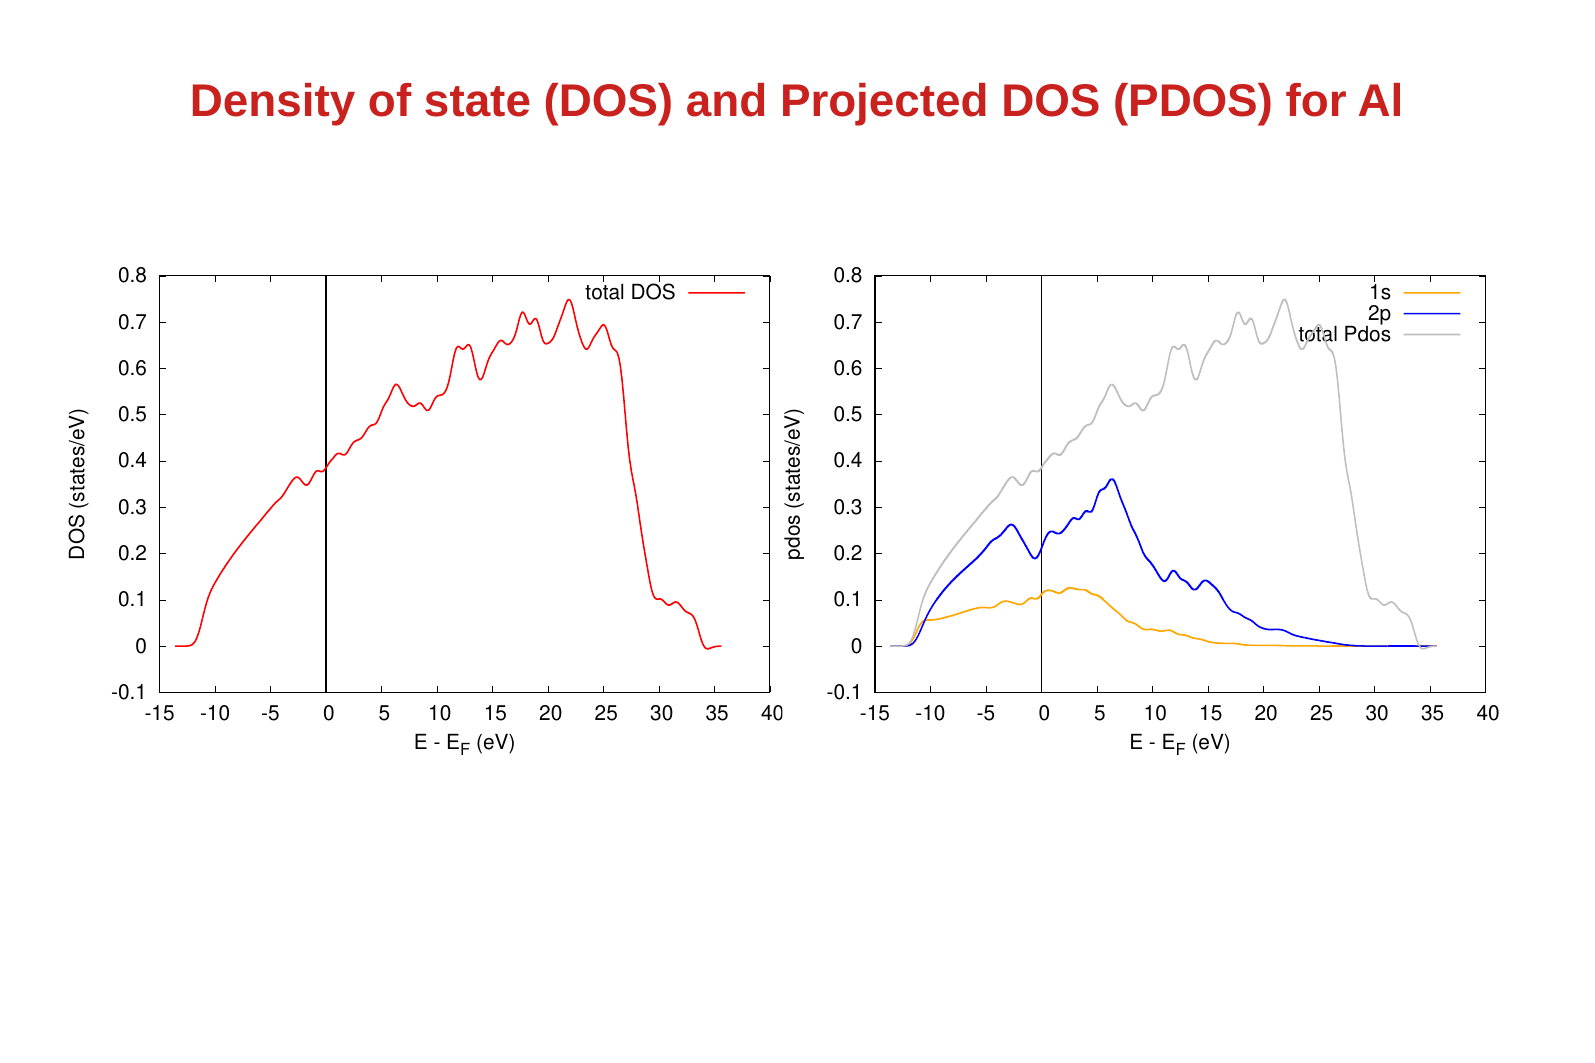

Density of state (DOS) and Projected DOS (PDOS) for Al